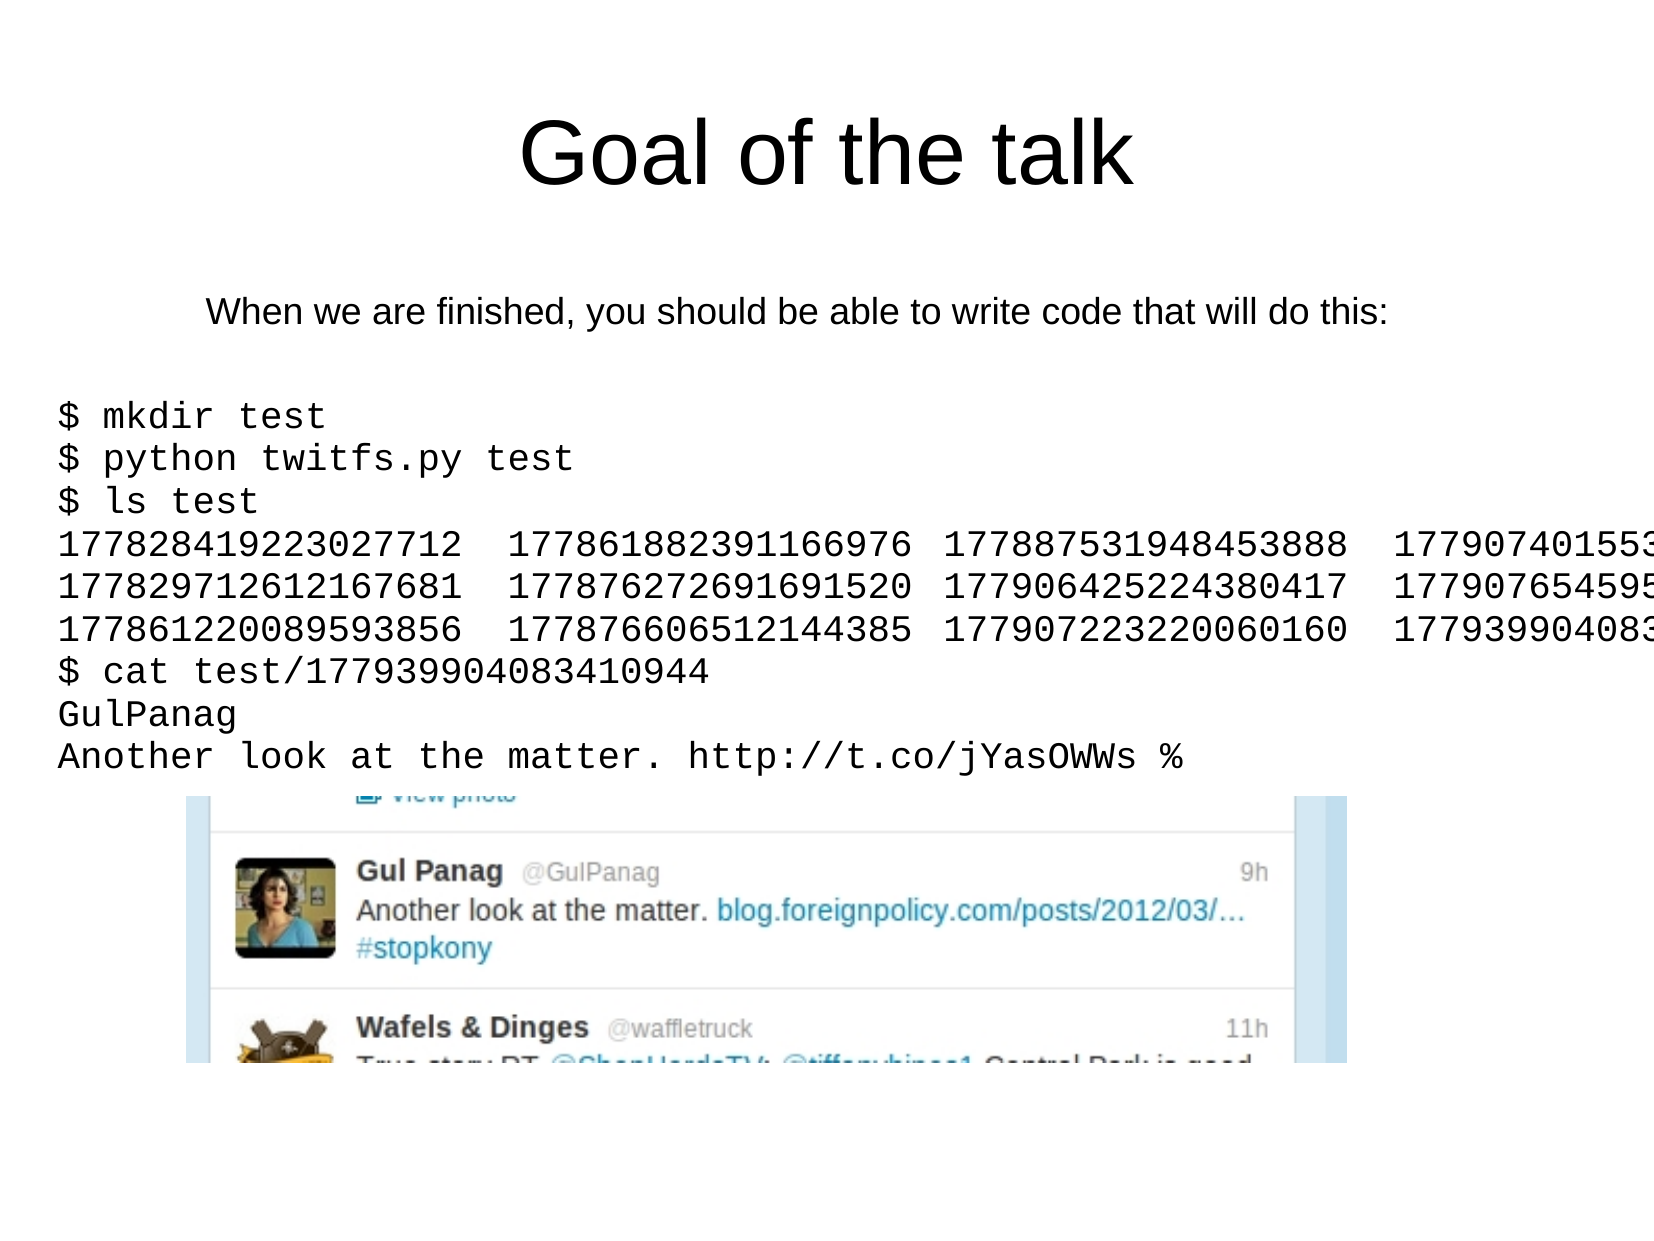

# Goal of the talk
When we are finished, you should be able to write code that will do this:
$ mkdir test
$ python twitfs.py test
$ ls test
177828419223027712 177861882391166976	177887531948453888 177907401553494017	177940377339314177 178020021065359360	178044456589721600
177829712612167681 177876272691691520	177906425224380417 177907654595837952	177949719090307072 178020400033312768	178067246780911617
177861220089593856 177876606512144385	177907223220060160 177939904083410944	177989623283331072 178042052003643392
$ cat test/177939904083410944
GulPanag
Another look at the matter. http://t.co/jYasOWWs %